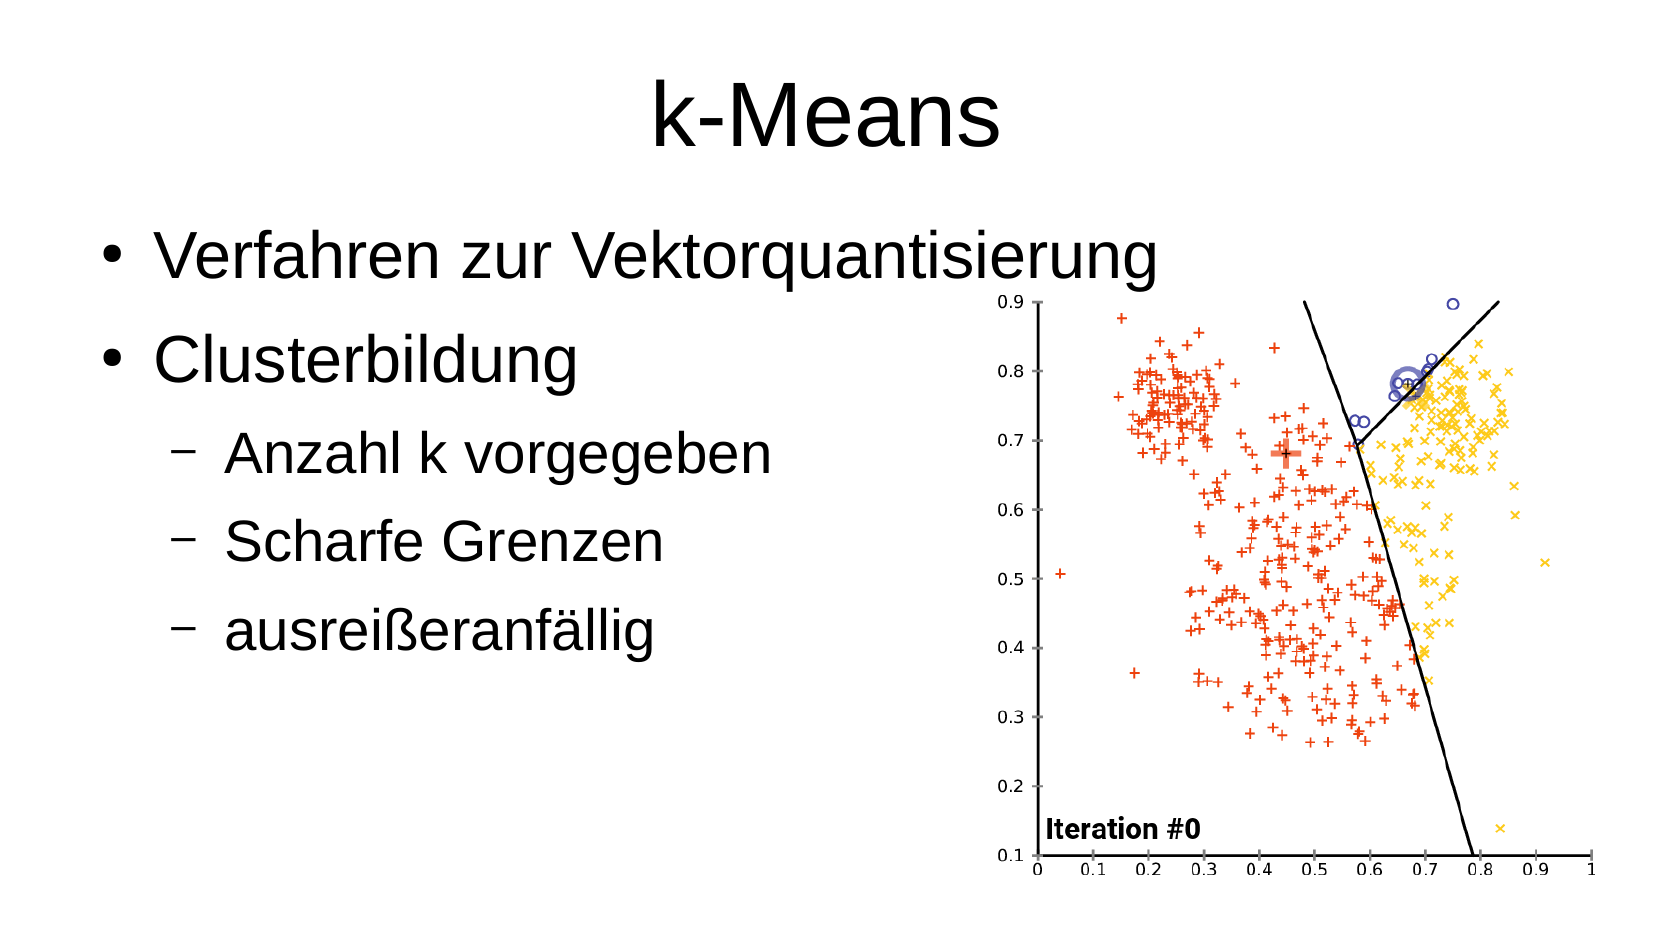

# k-Means
Verfahren zur Vektorquantisierung
Clusterbildung
Anzahl k vorgegeben
Scharfe Grenzen
ausreißeranfällig